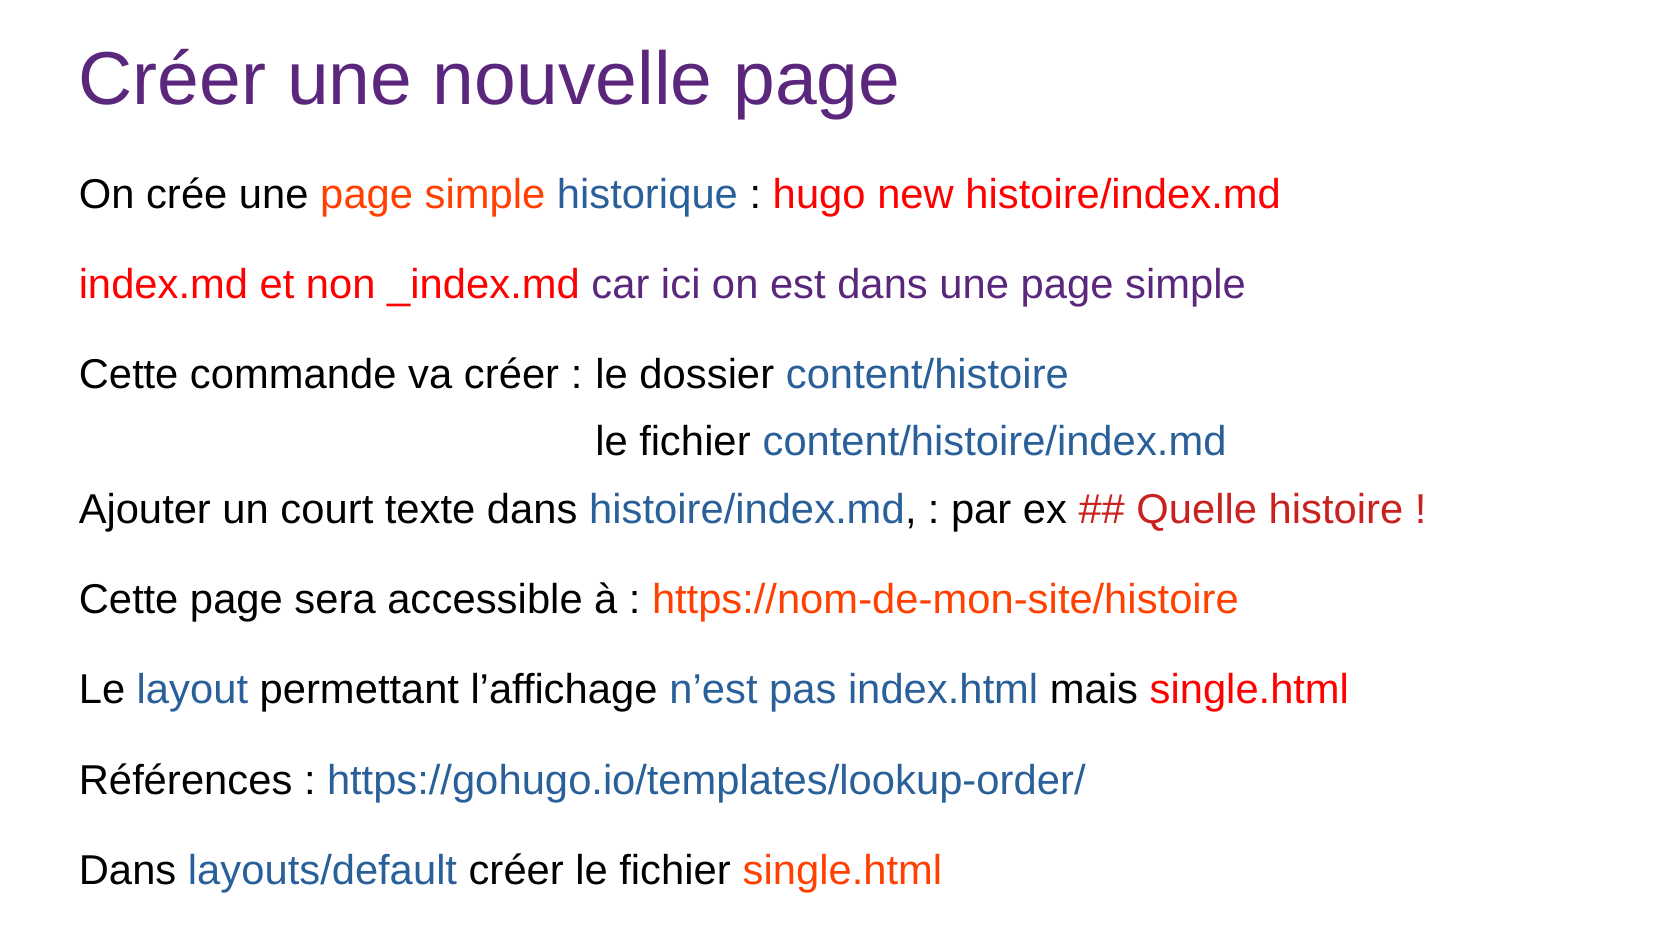

# Créer une nouvelle page
On crée une page simple historique : hugo new histoire/index.md
index.md et non _index.md car ici on est dans une page simple
Cette commande va créer : 	le dossier content/histoire
							le fichier content/histoire/index.md
Ajouter un court texte dans histoire/index.md, : par ex ## Quelle histoire !
Cette page sera accessible à : https://nom-de-mon-site/histoire
Le layout permettant l’affichage n’est pas index.html mais single.html
Références : https://gohugo.io/templates/lookup-order/
Dans layouts/default créer le fichier single.html